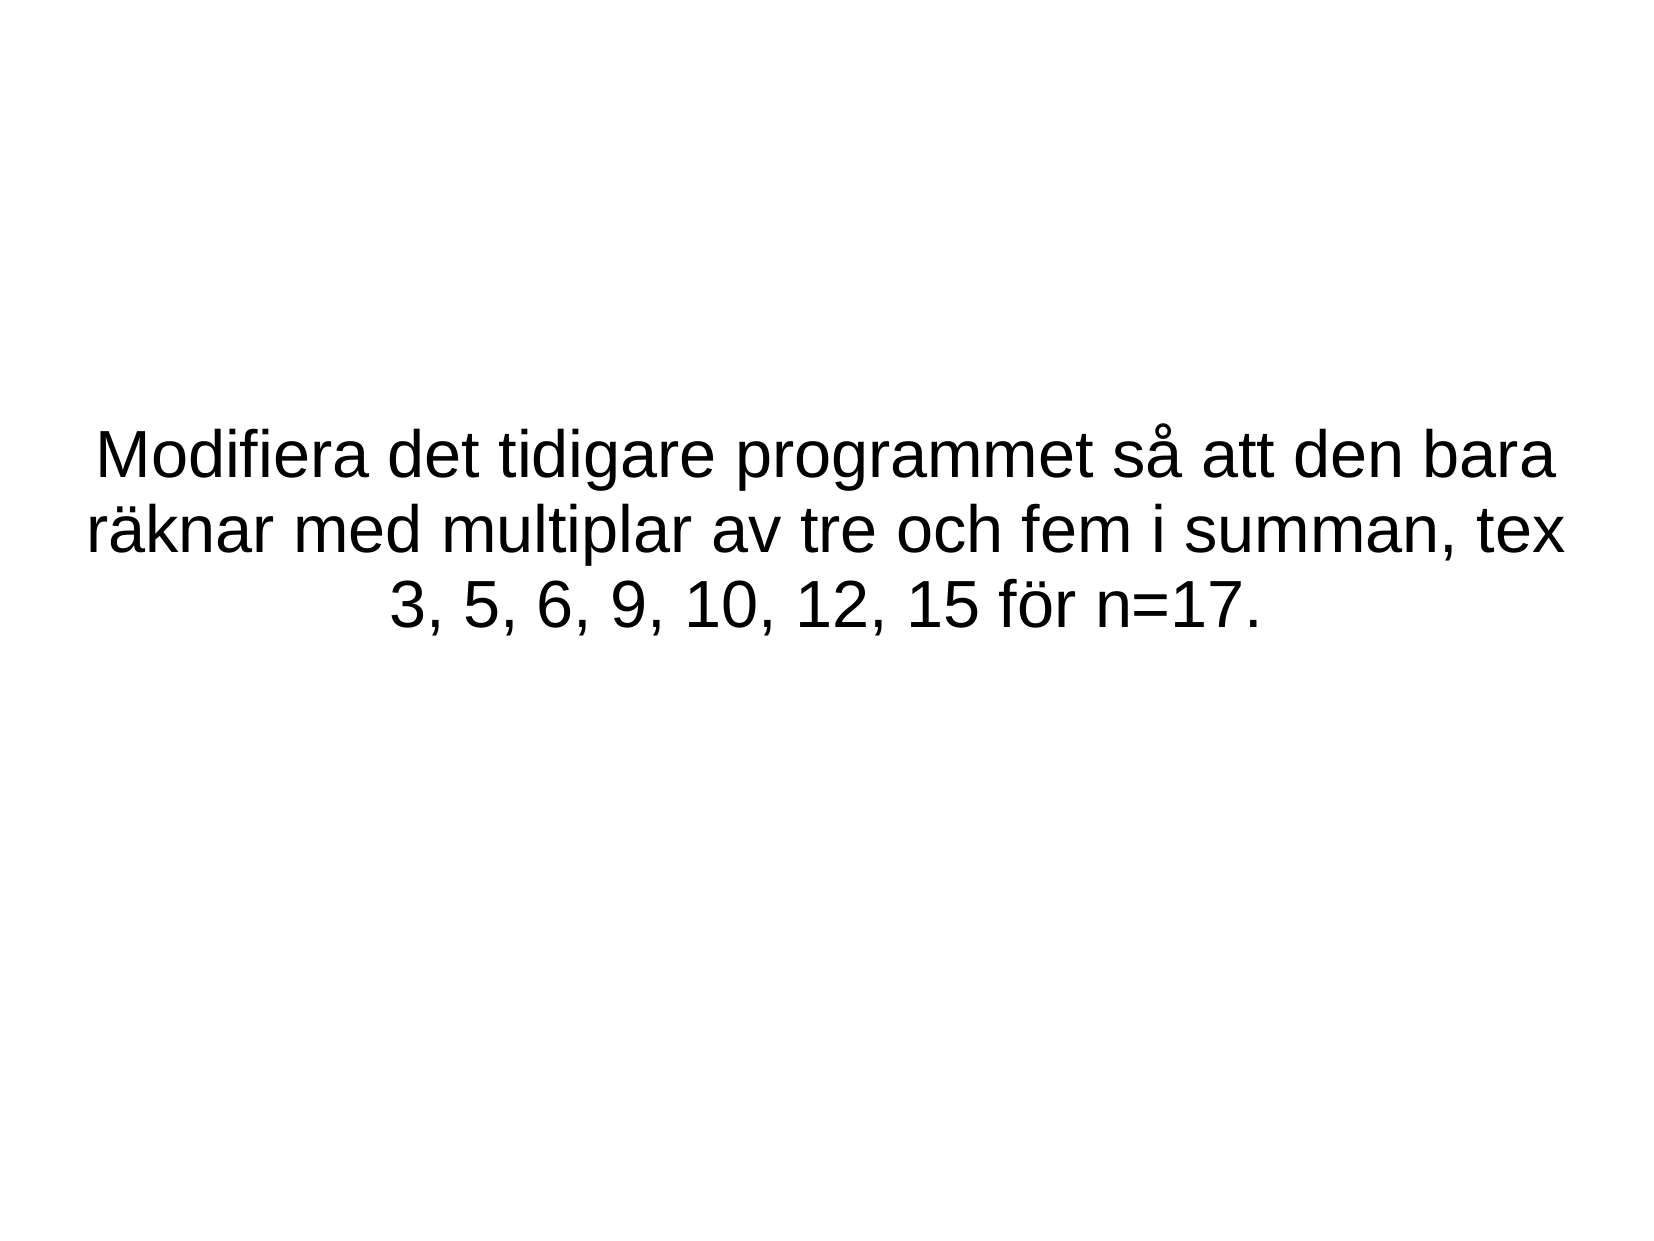

# Modifiera det tidigare programmet så att den bara räknar med multiplar av tre och fem i summan, tex 3, 5, 6, 9, 10, 12, 15 för n=17.